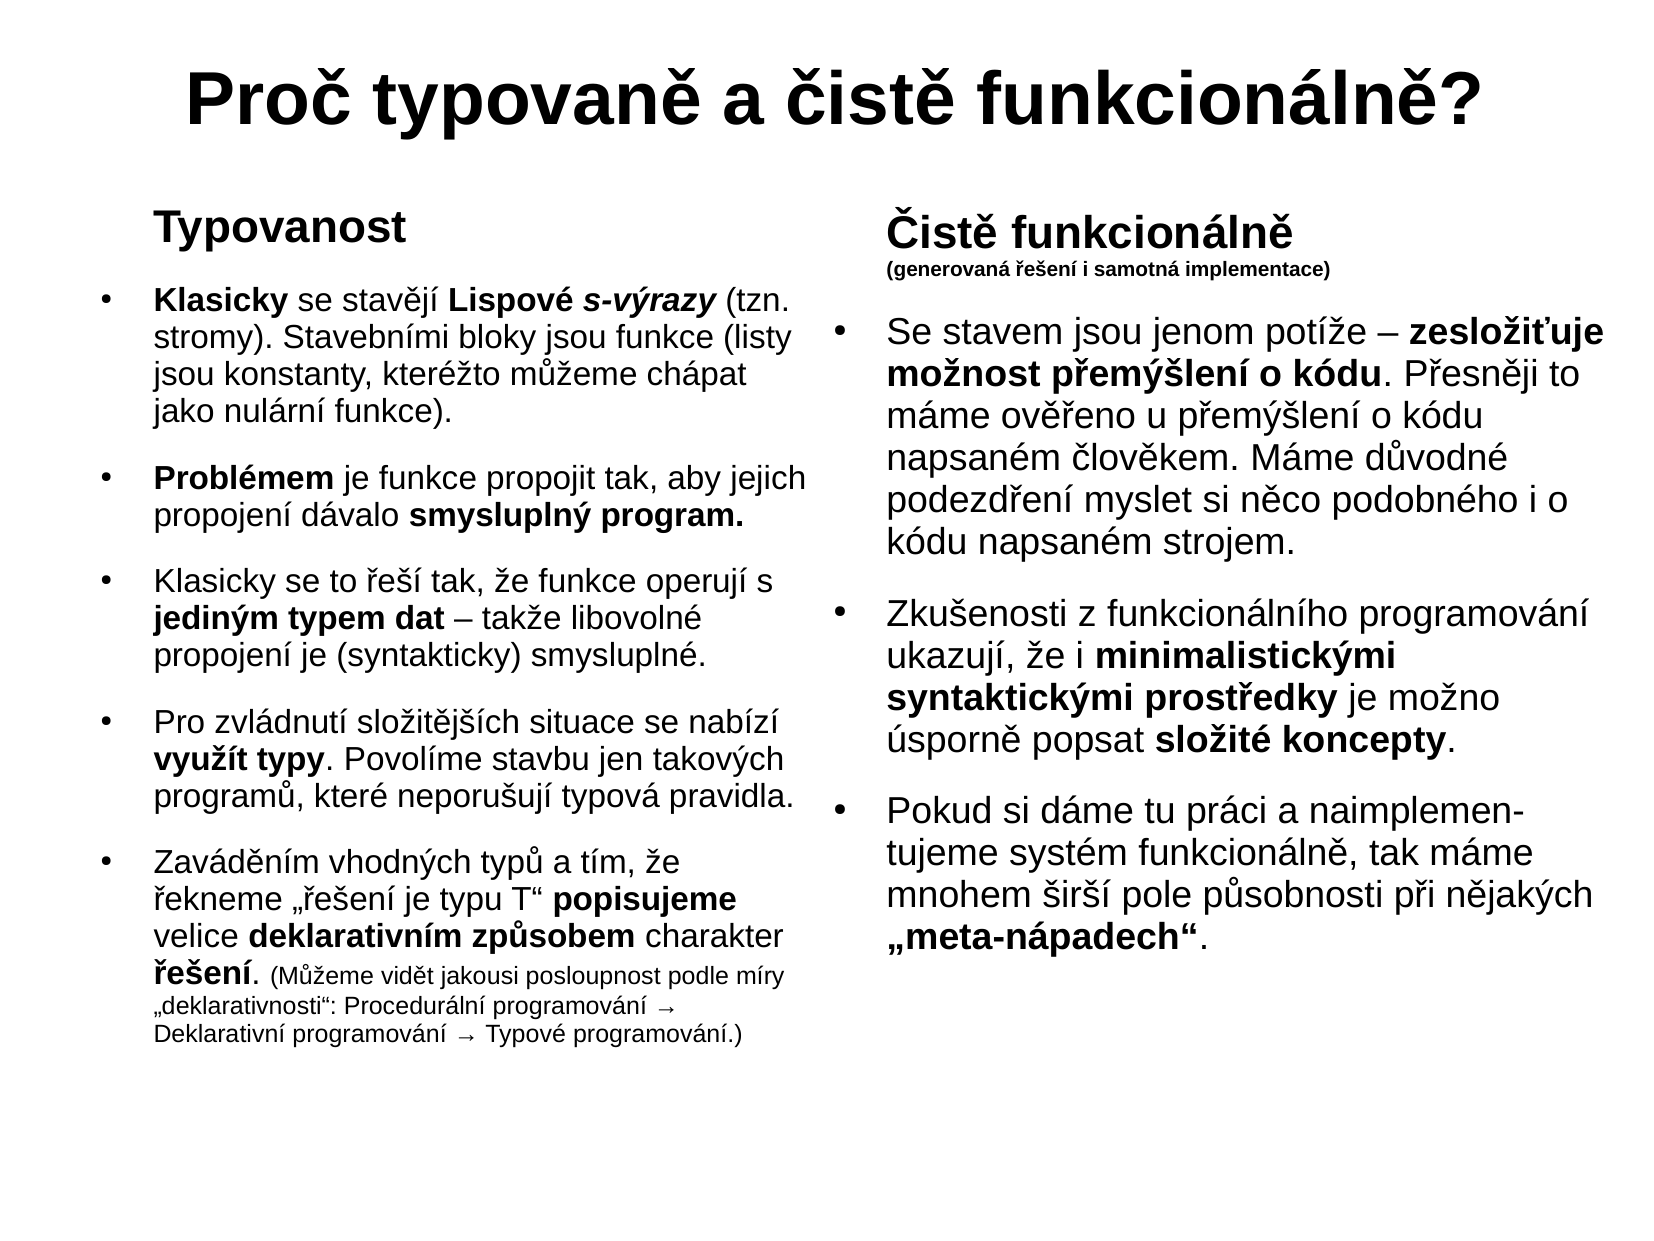

# Proč typovaně a čistě funkcionálně?
Typovanost
Klasicky se stavějí Lispové s-výrazy (tzn. stromy). Stavebními bloky jsou funkce (listy jsou konstanty, kteréžto můžeme chápat jako nulární funkce).
Problémem je funkce propojit tak, aby jejich propojení dávalo smysluplný program.
Klasicky se to řeší tak, že funkce operují s jediným typem dat – takže libovolné propojení je (syntakticky) smysluplné.
Pro zvládnutí složitějších situace se nabízí využít typy. Povolíme stavbu jen takových programů, které neporušují typová pravidla.
Zaváděním vhodných typů a tím, že řekneme „řešení je typu T“ popisujeme velice deklarativním způsobem charakter řešení. (Můžeme vidět jakousi posloupnost podle míry „deklarativnosti“: Procedurální programování → Deklarativní programování → Typové programování.)
Čistě funkcionálně (generovaná řešení i samotná implementace)
Se stavem jsou jenom potíže – zesložiťuje možnost přemýšlení o kódu. Přesněji to máme ověřeno u přemýšlení o kódu napsaném člověkem. Máme důvodné podezdření myslet si něco podobného i o kódu napsaném strojem.
Zkušenosti z funkcionálního programování ukazují, že i minimalistickými syntaktickými prostředky je možno úsporně popsat složité koncepty.
Pokud si dáme tu práci a naimplemen-tujeme systém funkcionálně, tak máme mnohem širší pole působnosti při nějakých „meta-nápadech“.